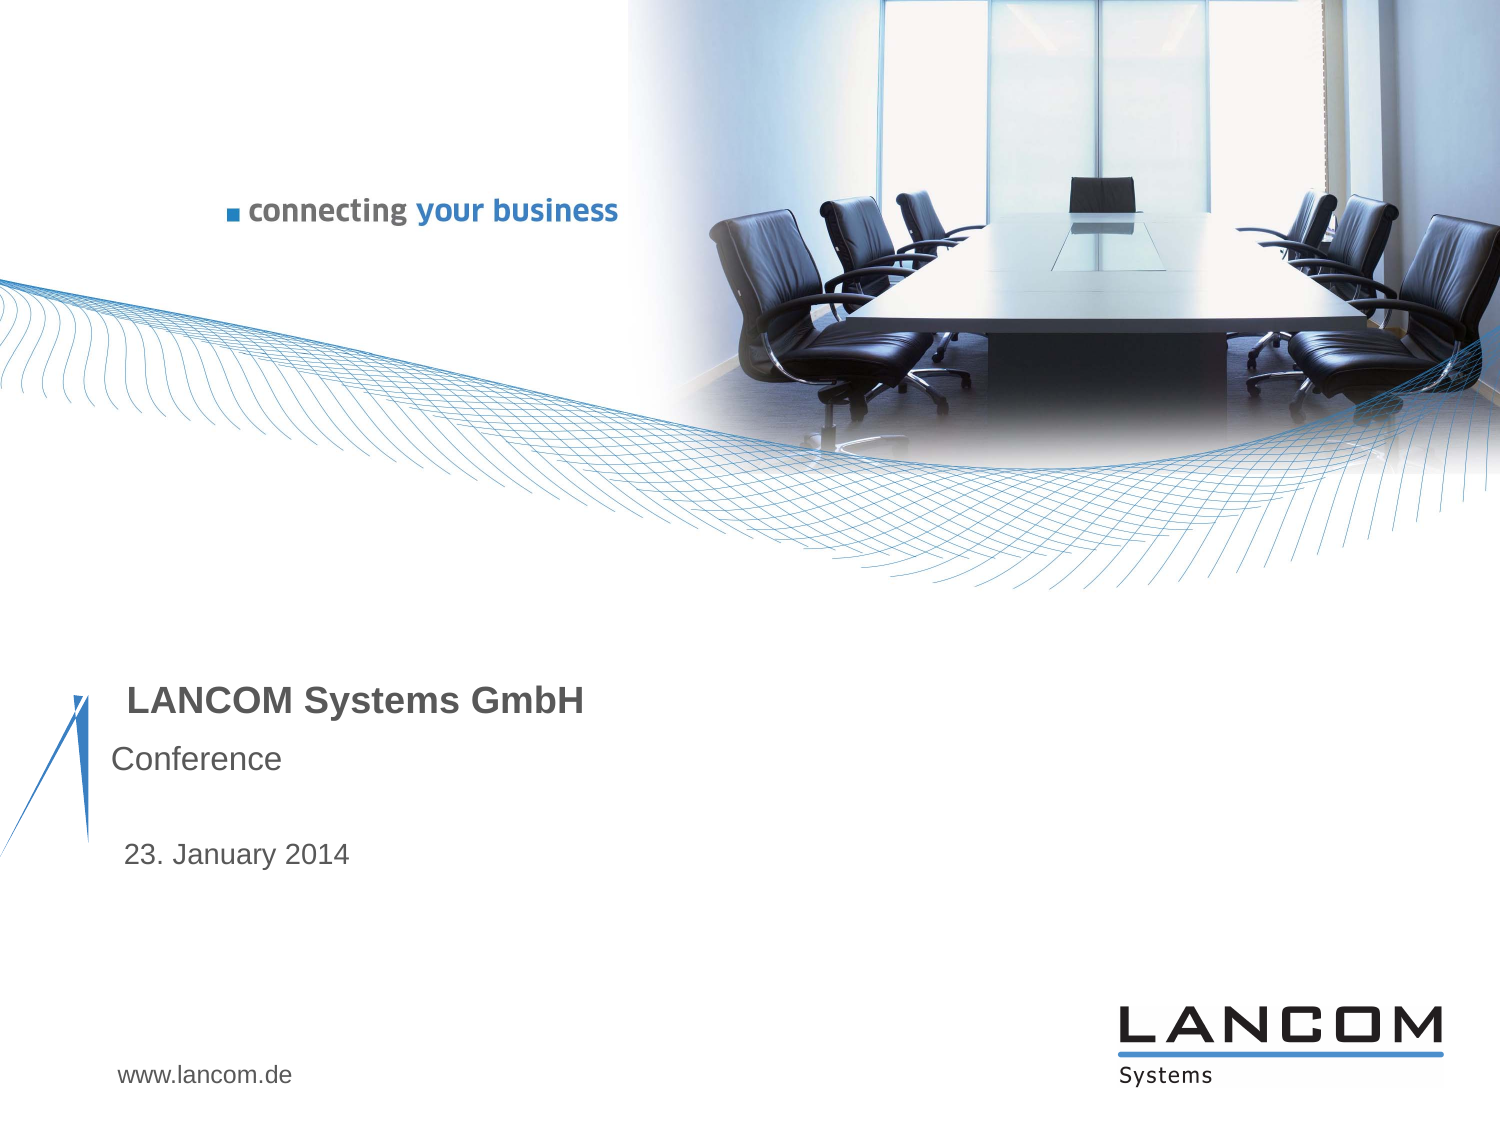

LANCOM Systems GmbH
# Conference
23. January 2014